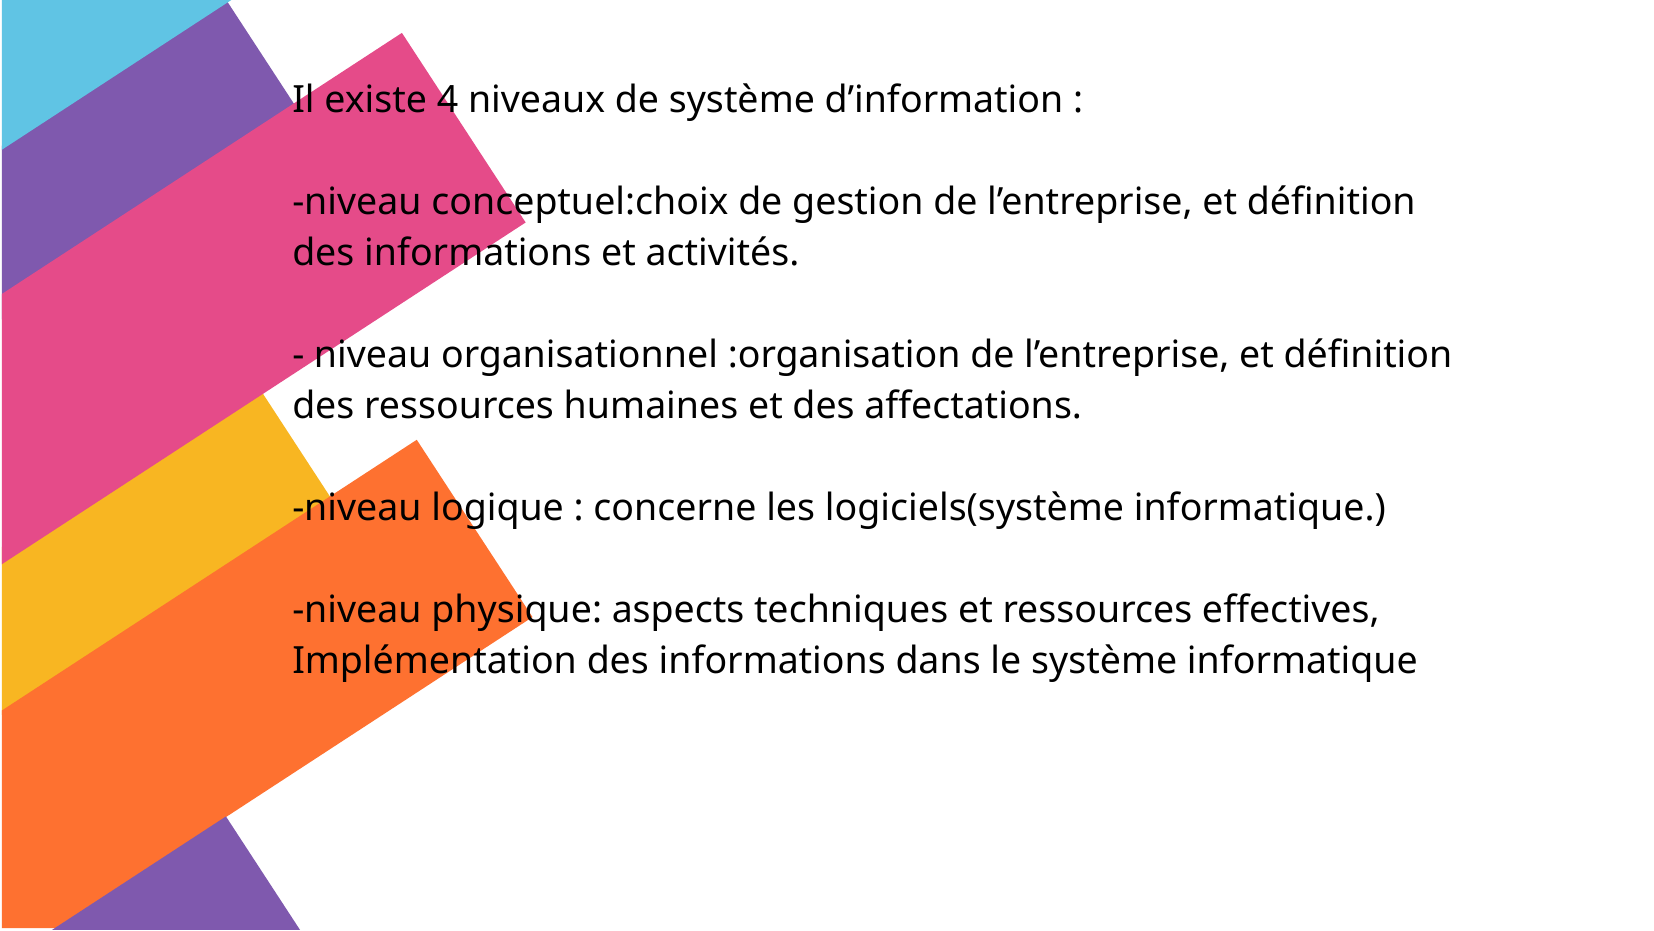

Il existe 4 niveaux de système d’information :
-niveau conceptuel:choix de gestion de l’entreprise, et définition
des informations et activités.
- niveau organisationnel :organisation de l’entreprise, et définition
des ressources humaines et des affectations.
-niveau logique : concerne les logiciels(système informatique.)
-niveau physique: aspects techniques et ressources effectives,
Implémentation des informations dans le système informatique